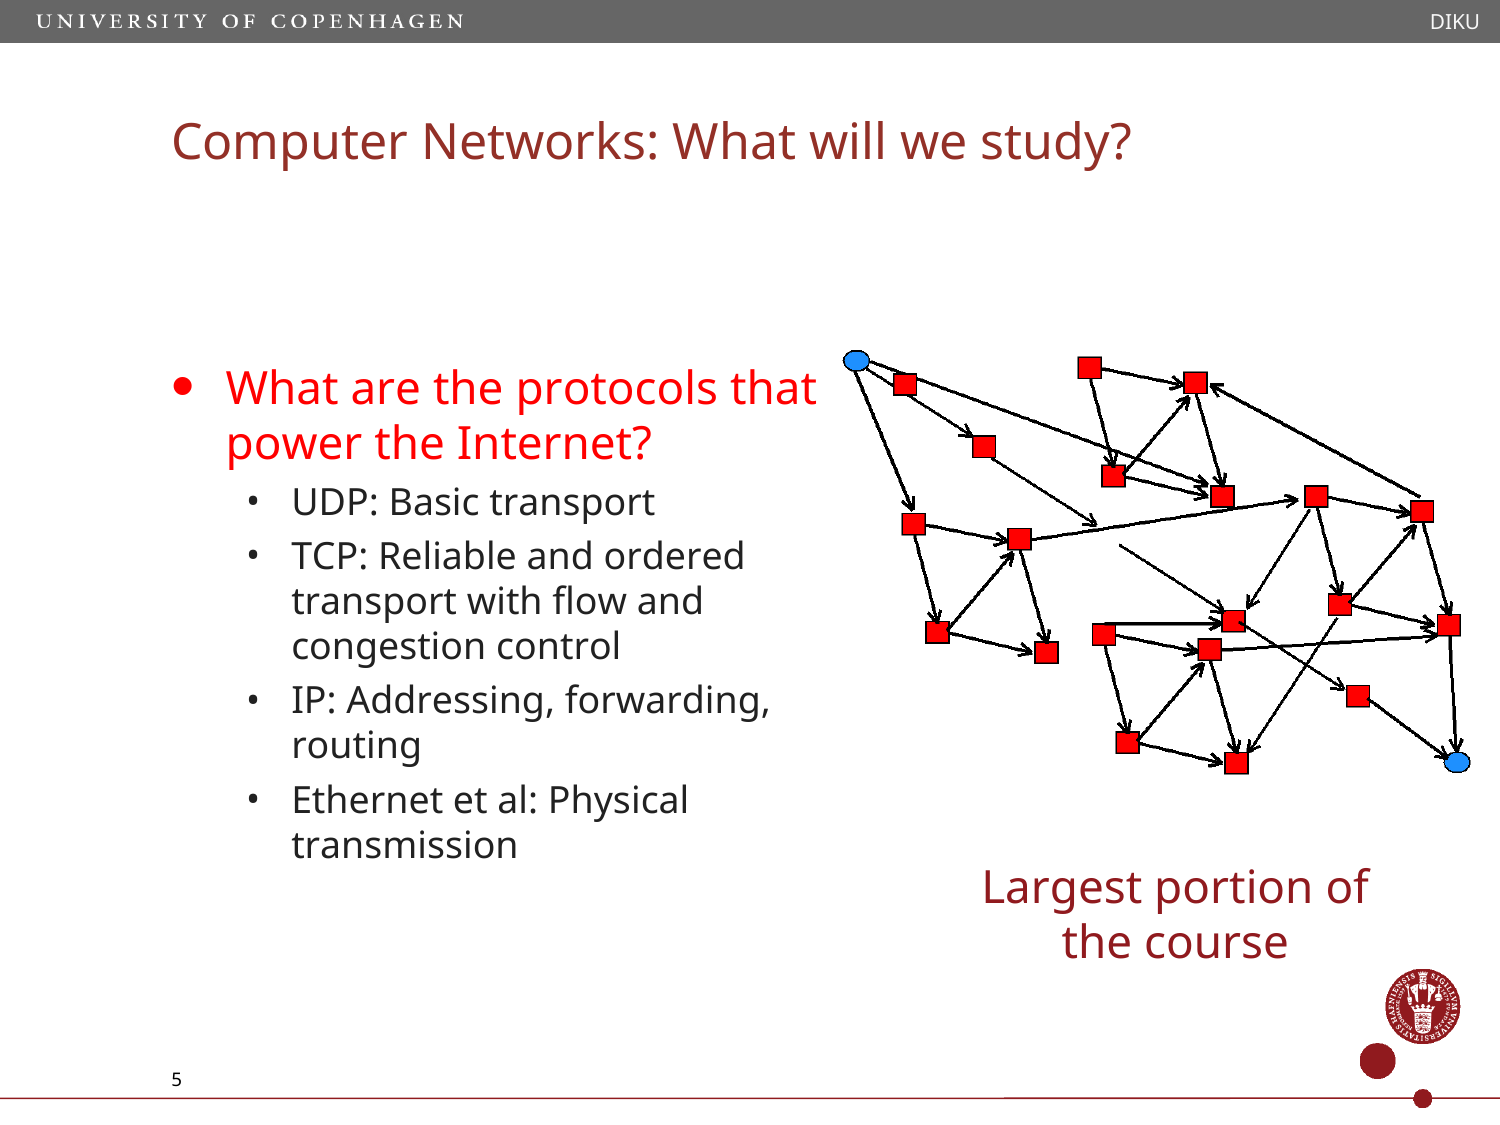

DIKU
Computer Networks: What will we study?
What are the protocols that power the Internet?
UDP: Basic transport
TCP: Reliable and ordered transport with flow and congestion control
IP: Addressing, forwarding, routing
Ethernet et al: Physical transmission
Largest portion of the course